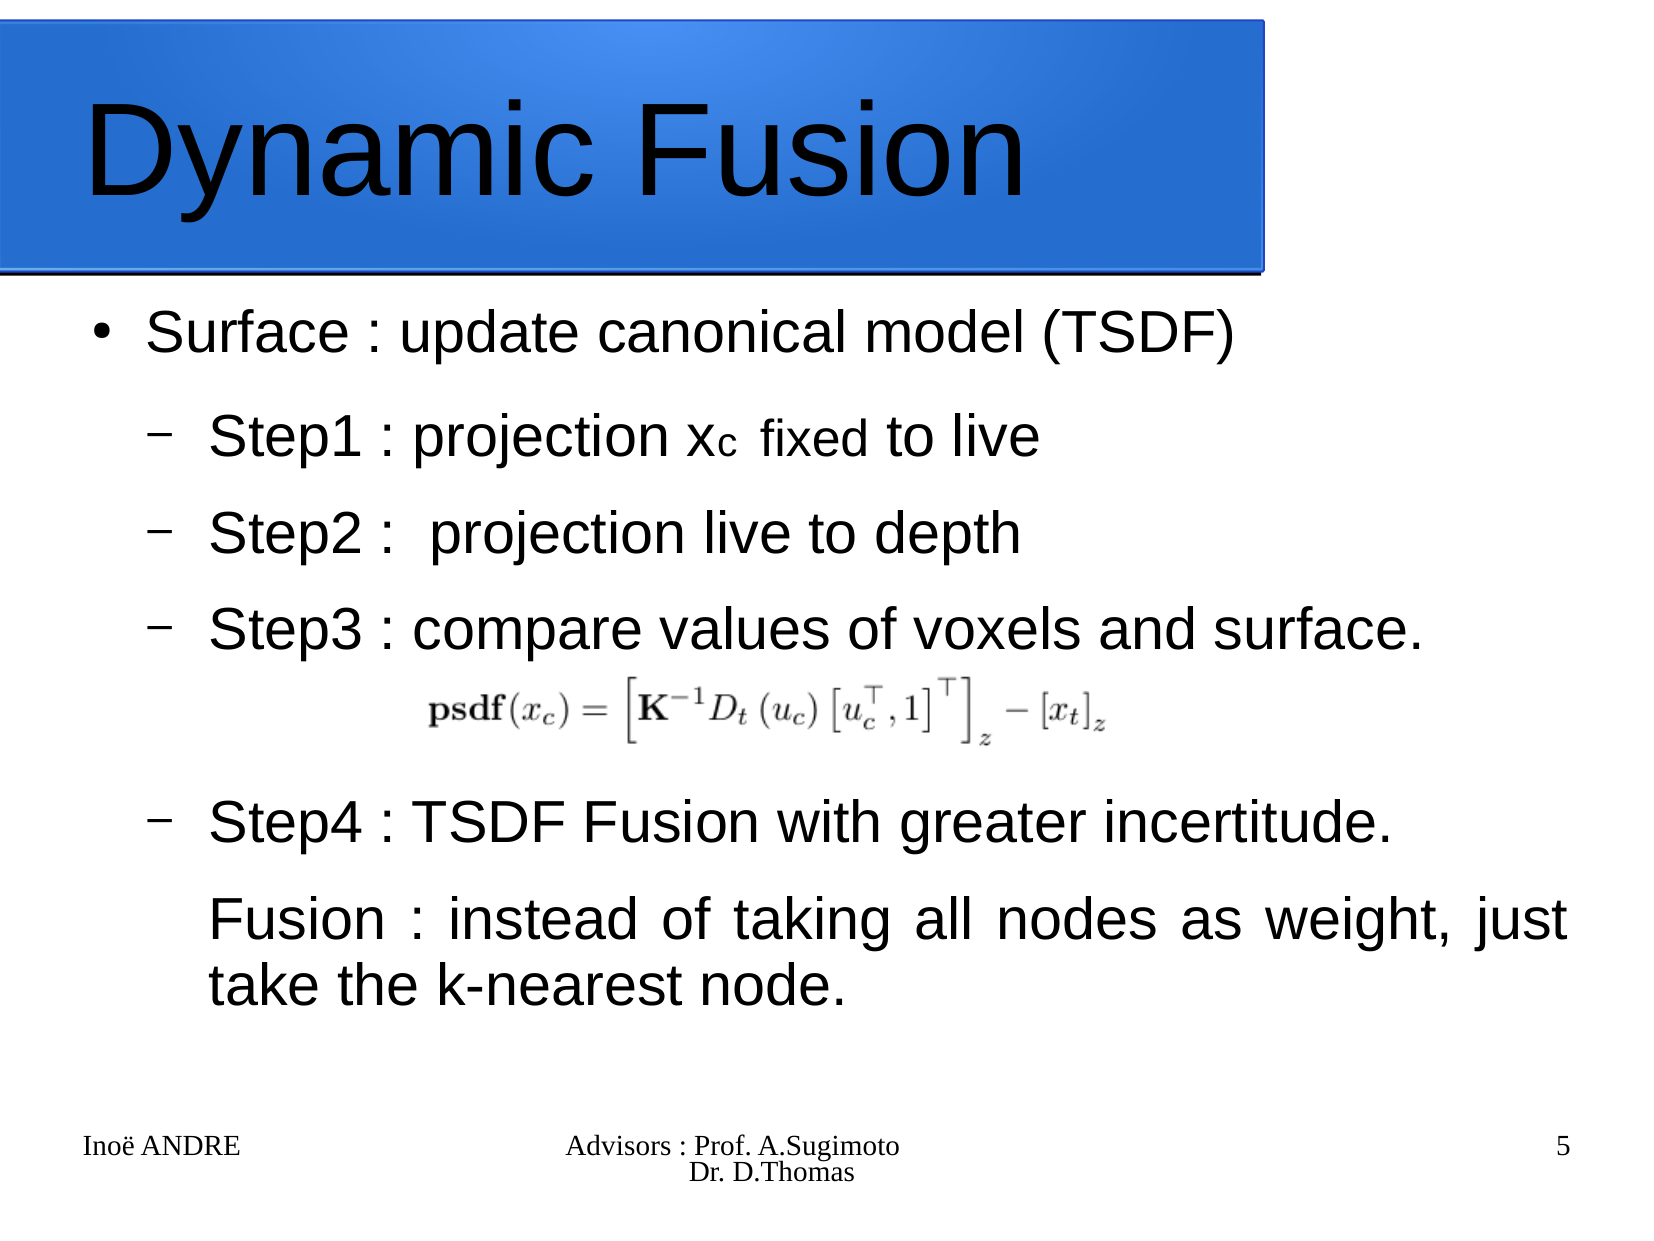

# Dynamic Fusion
Surface : update canonical model (TSDF)
Step1 : projection xc fixed to live
Step2 : projection live to depth
Step3 : compare values of voxels and surface.
Step4 : TSDF Fusion with greater incertitude.
Fusion : instead of taking all nodes as weight, just take the k-nearest node.
Inoë ANDRE
Advisors : Prof. A.Sugimoto Dr. D.Thomas
5